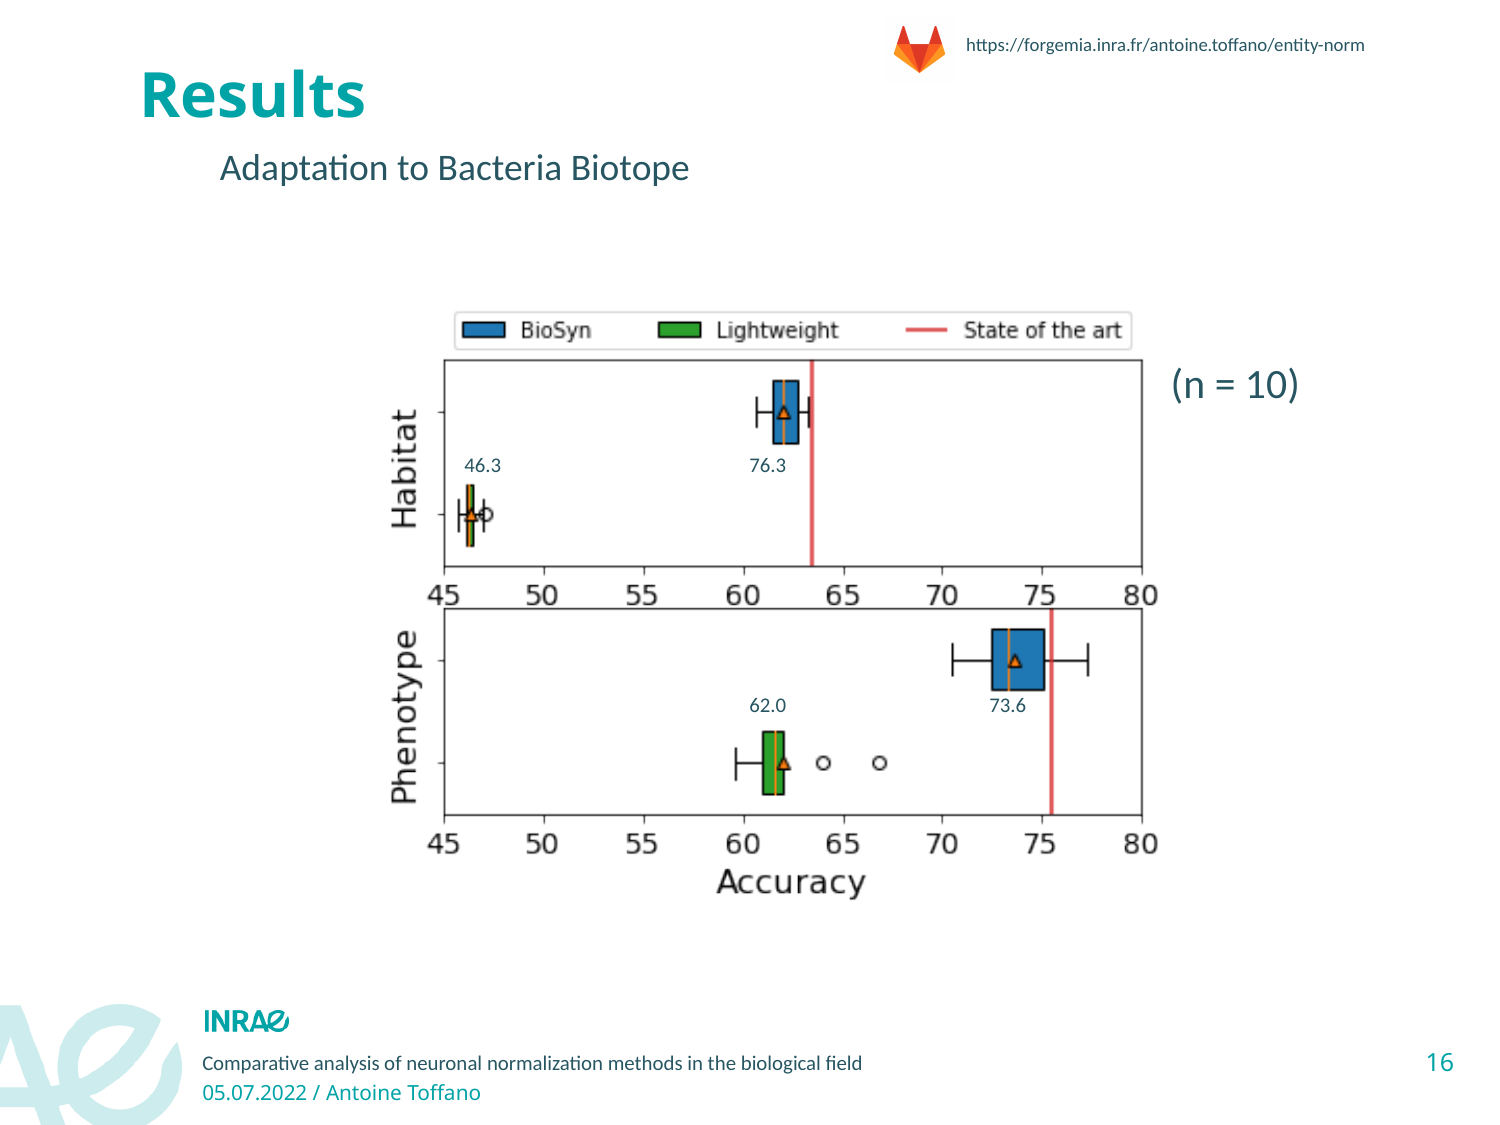

Results
https://forgemia.inra.fr/antoine.toffano/entity-norm
Adaptation to Bacteria Biotope
(n = 10)
46.3
76.3
62.0
73.6